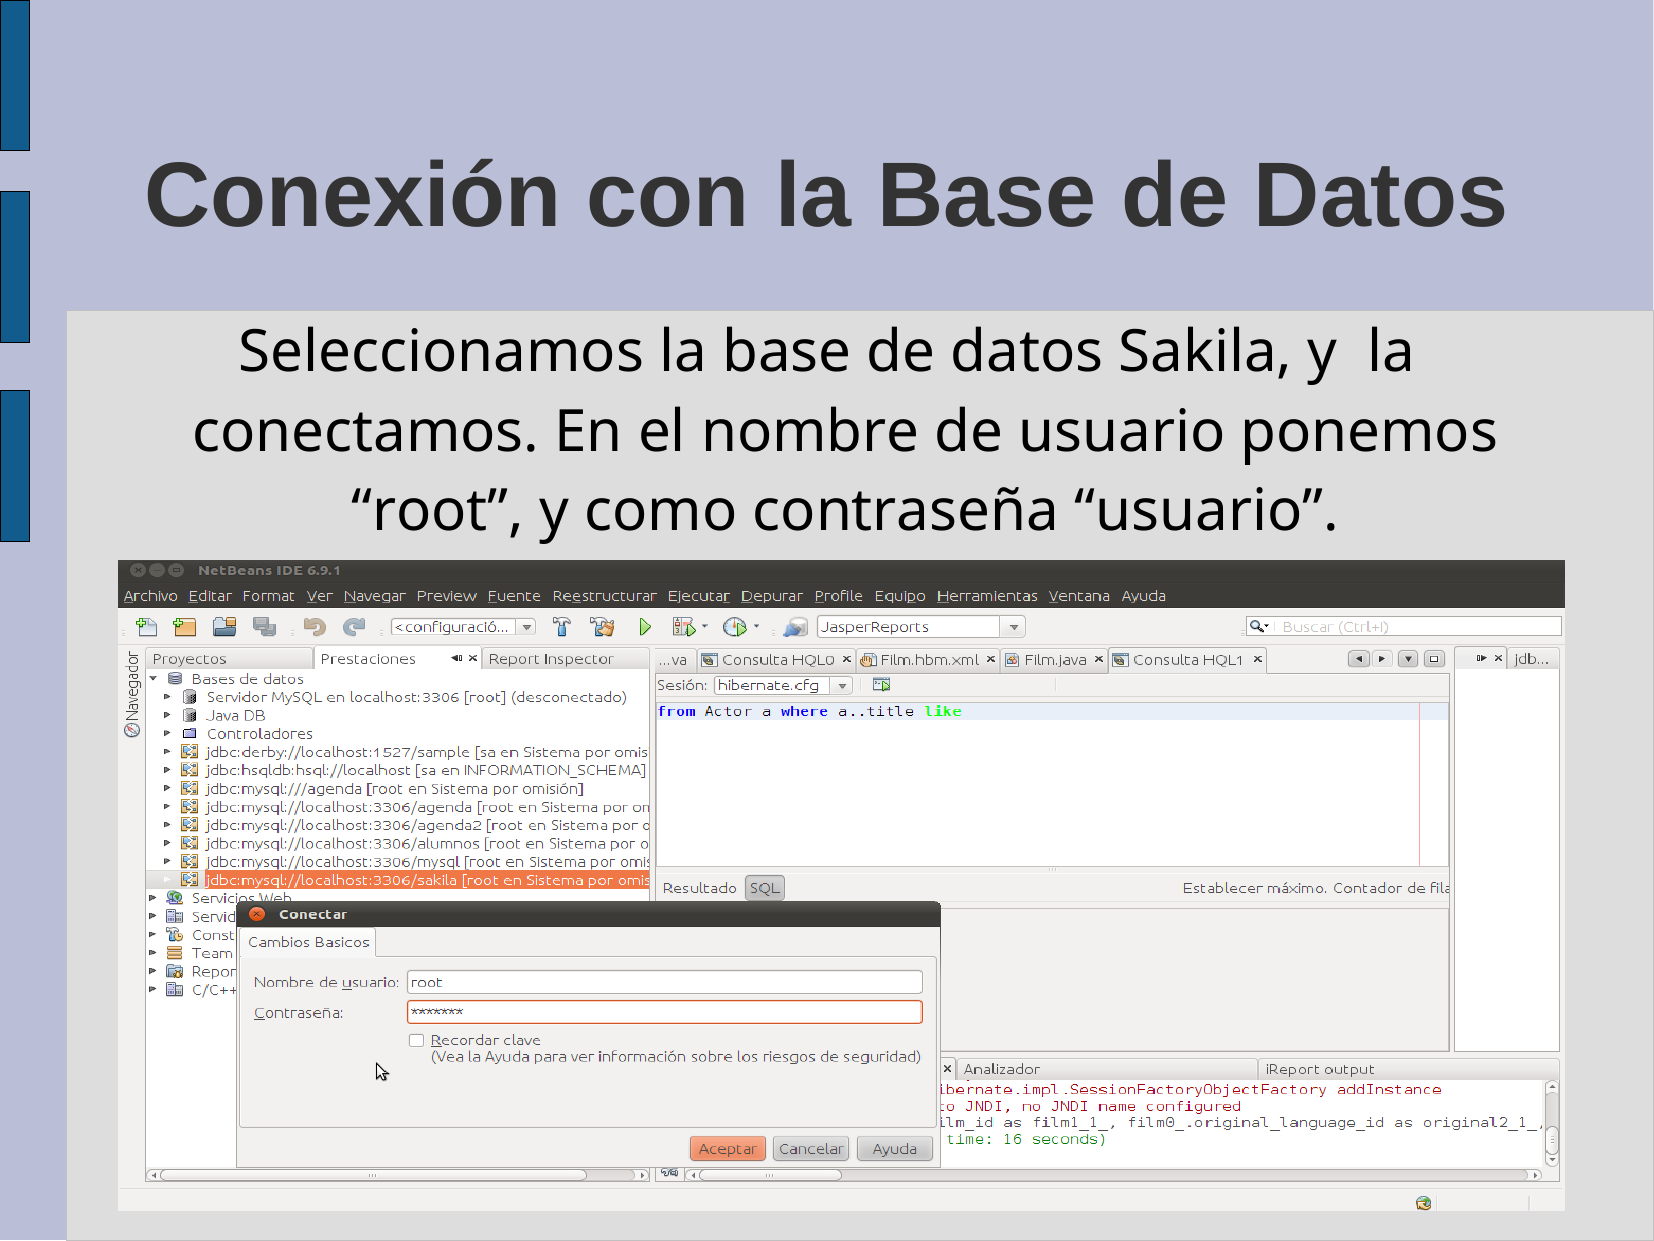

# Conexión con la Base de Datos
Seleccionamos la base de datos Sakila, y la conectamos. En el nombre de usuario ponemos “root”, y como contraseña “usuario”.